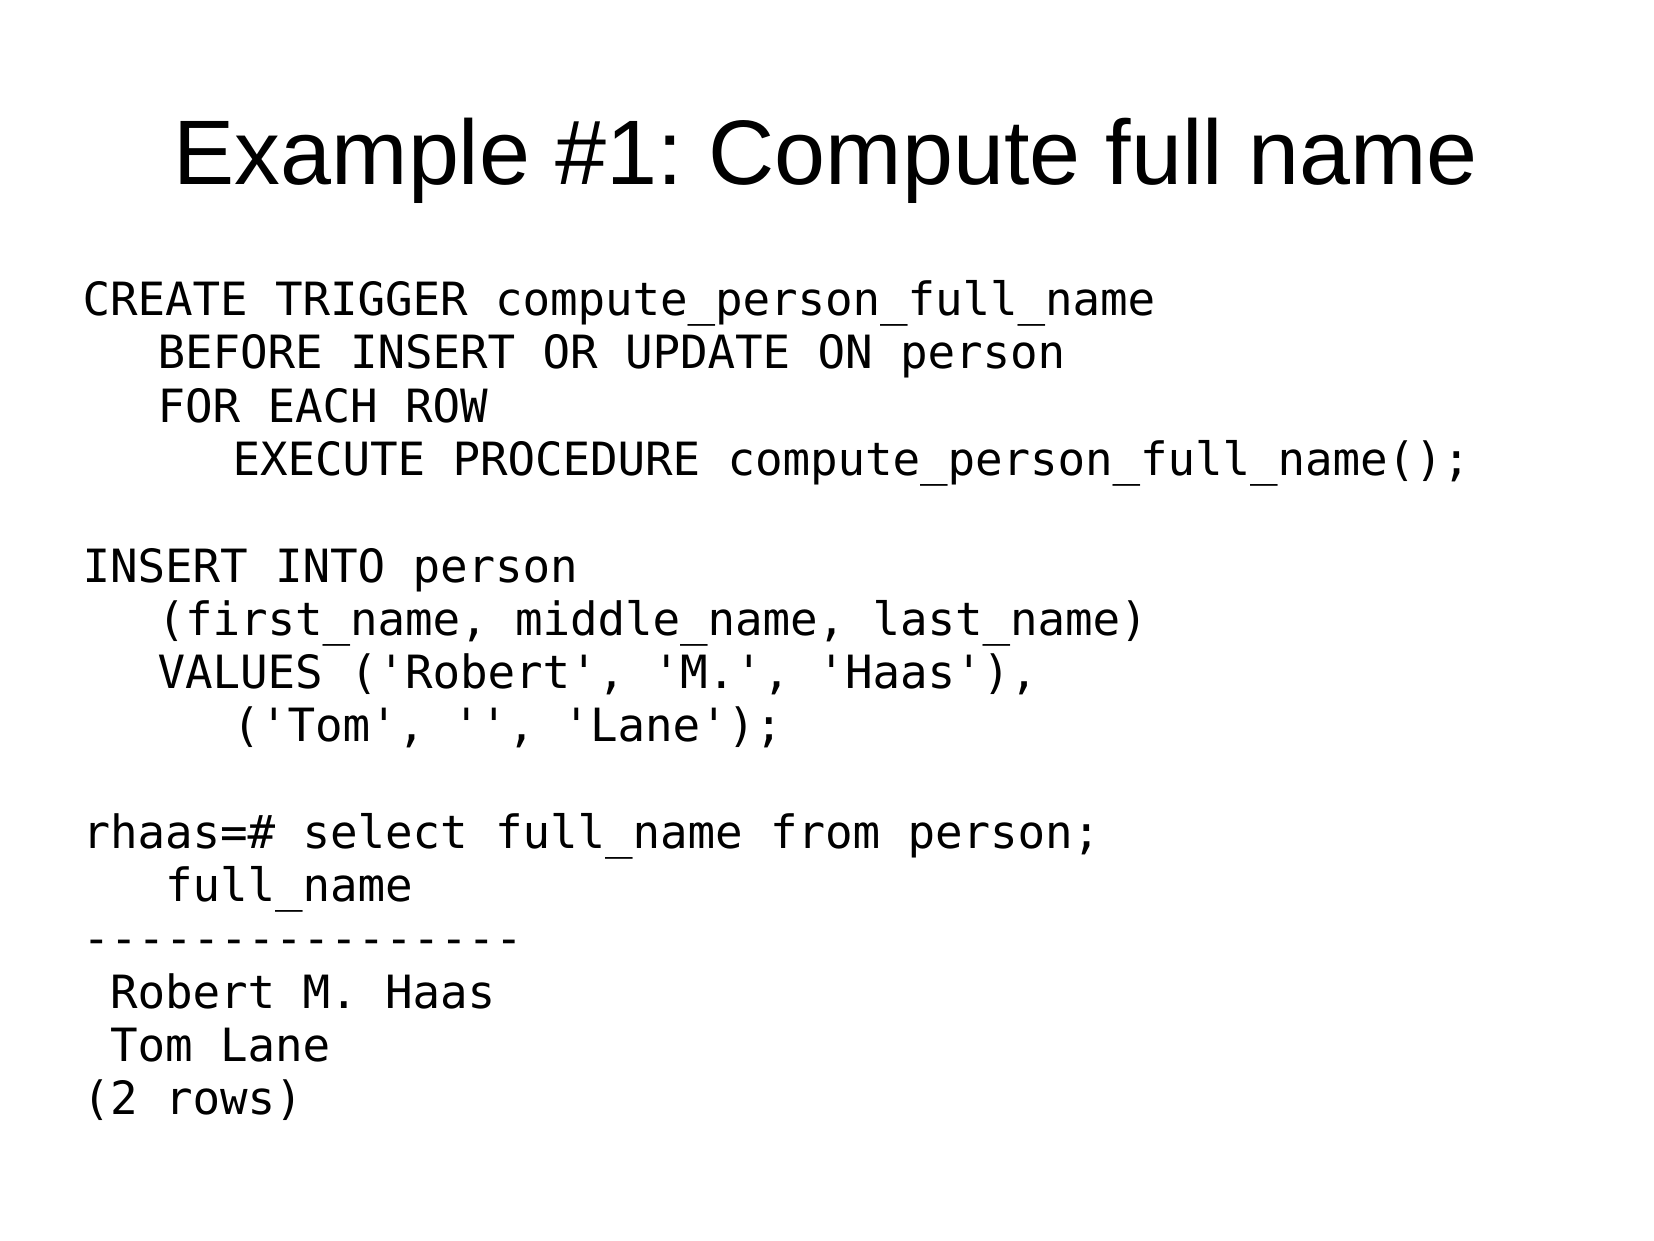

# Example #1: Compute full name
CREATE TRIGGER compute_person_full_name
	BEFORE INSERT OR UPDATE ON person
	FOR EACH ROW
		EXECUTE PROCEDURE compute_person_full_name();
INSERT INTO person
	(first_name, middle_name, last_name)
	VALUES ('Robert', 'M.', 'Haas'),
		('Tom', '', 'Lane');
rhaas=# select full_name from person;
 full_name
----------------
 Robert M. Haas
 Tom Lane
(2 rows)